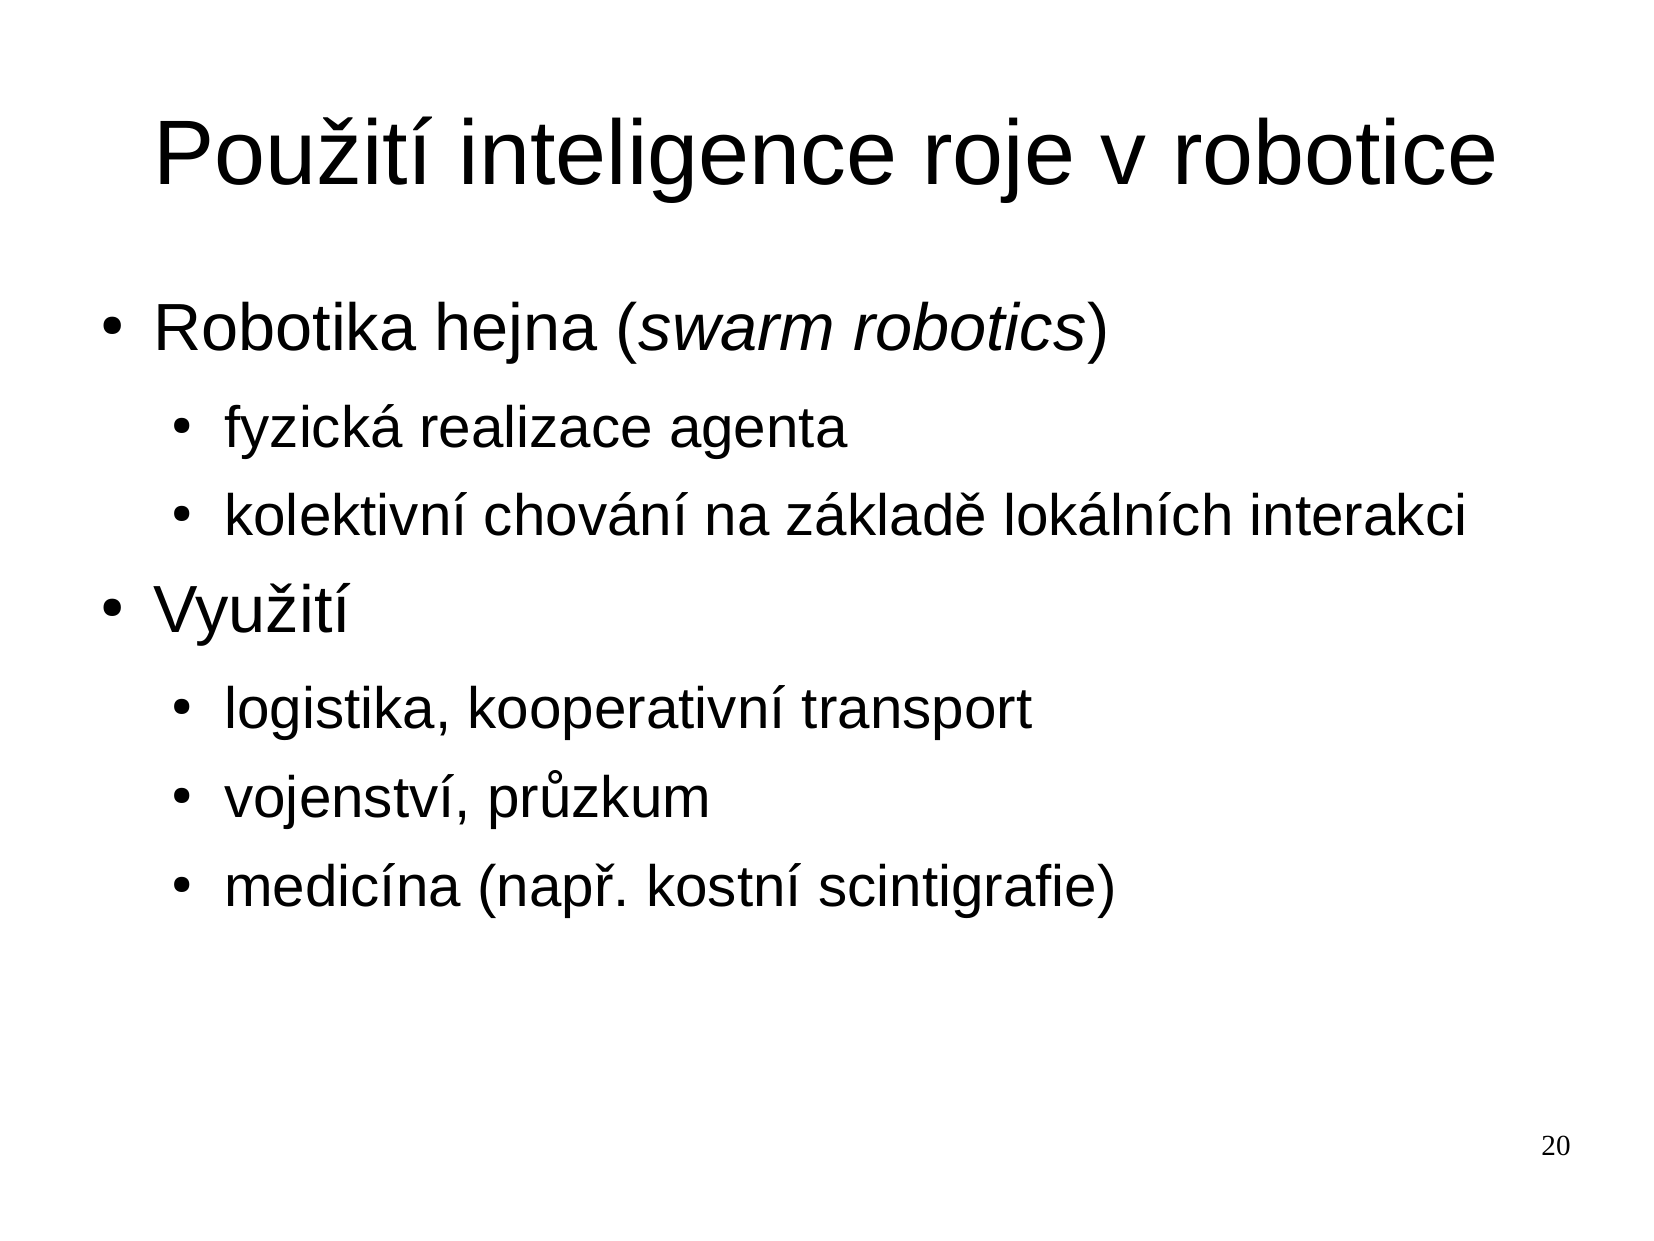

# Použití inteligence roje v robotice
Robotika hejna (swarm robotics)
fyzická realizace agenta
kolektivní chování na základě lokálních interakci
Využití
logistika, kooperativní transport
vojenství, průzkum
medicína (např. kostní scintigrafie)
20